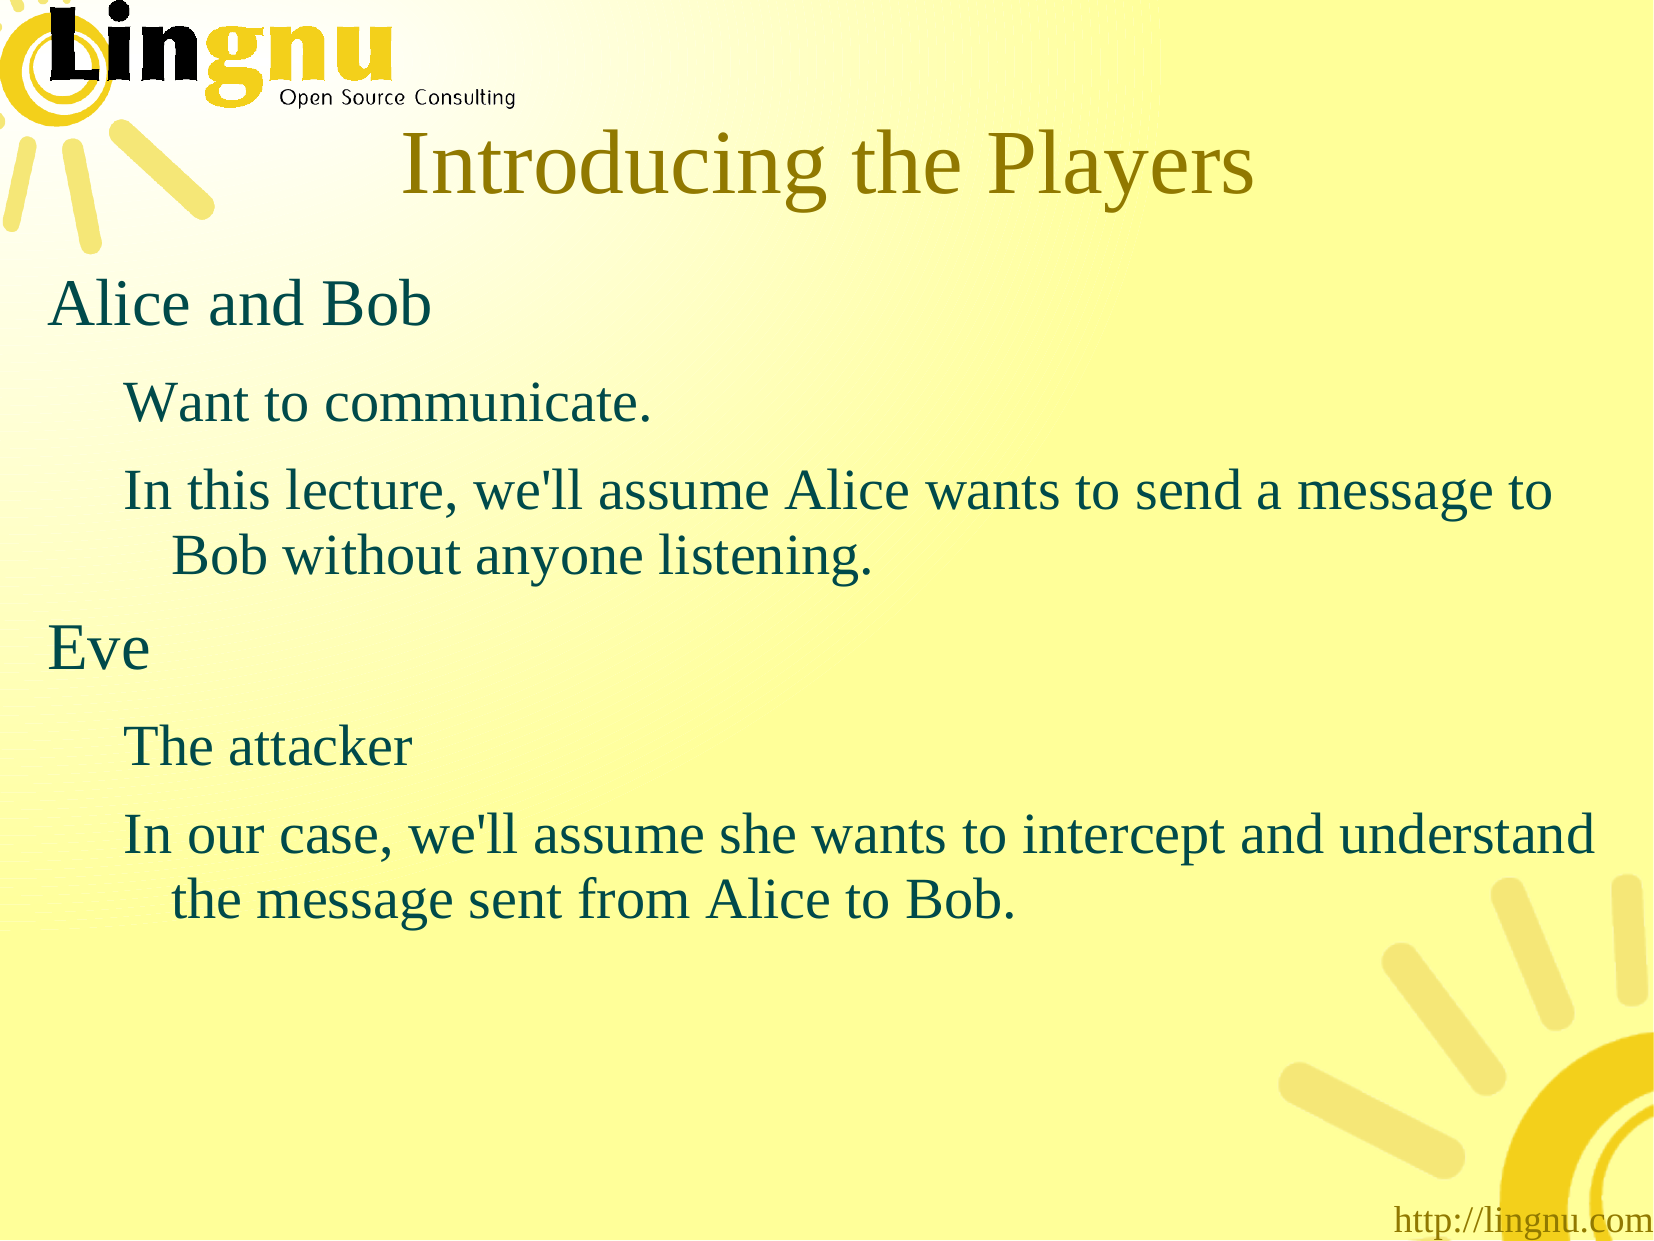

# Introducing the Players
Alice and Bob
Want to communicate.
In this lecture, we'll assume Alice wants to send a message to Bob without anyone listening.
Eve
The attacker
In our case, we'll assume she wants to intercept and understand the message sent from Alice to Bob.